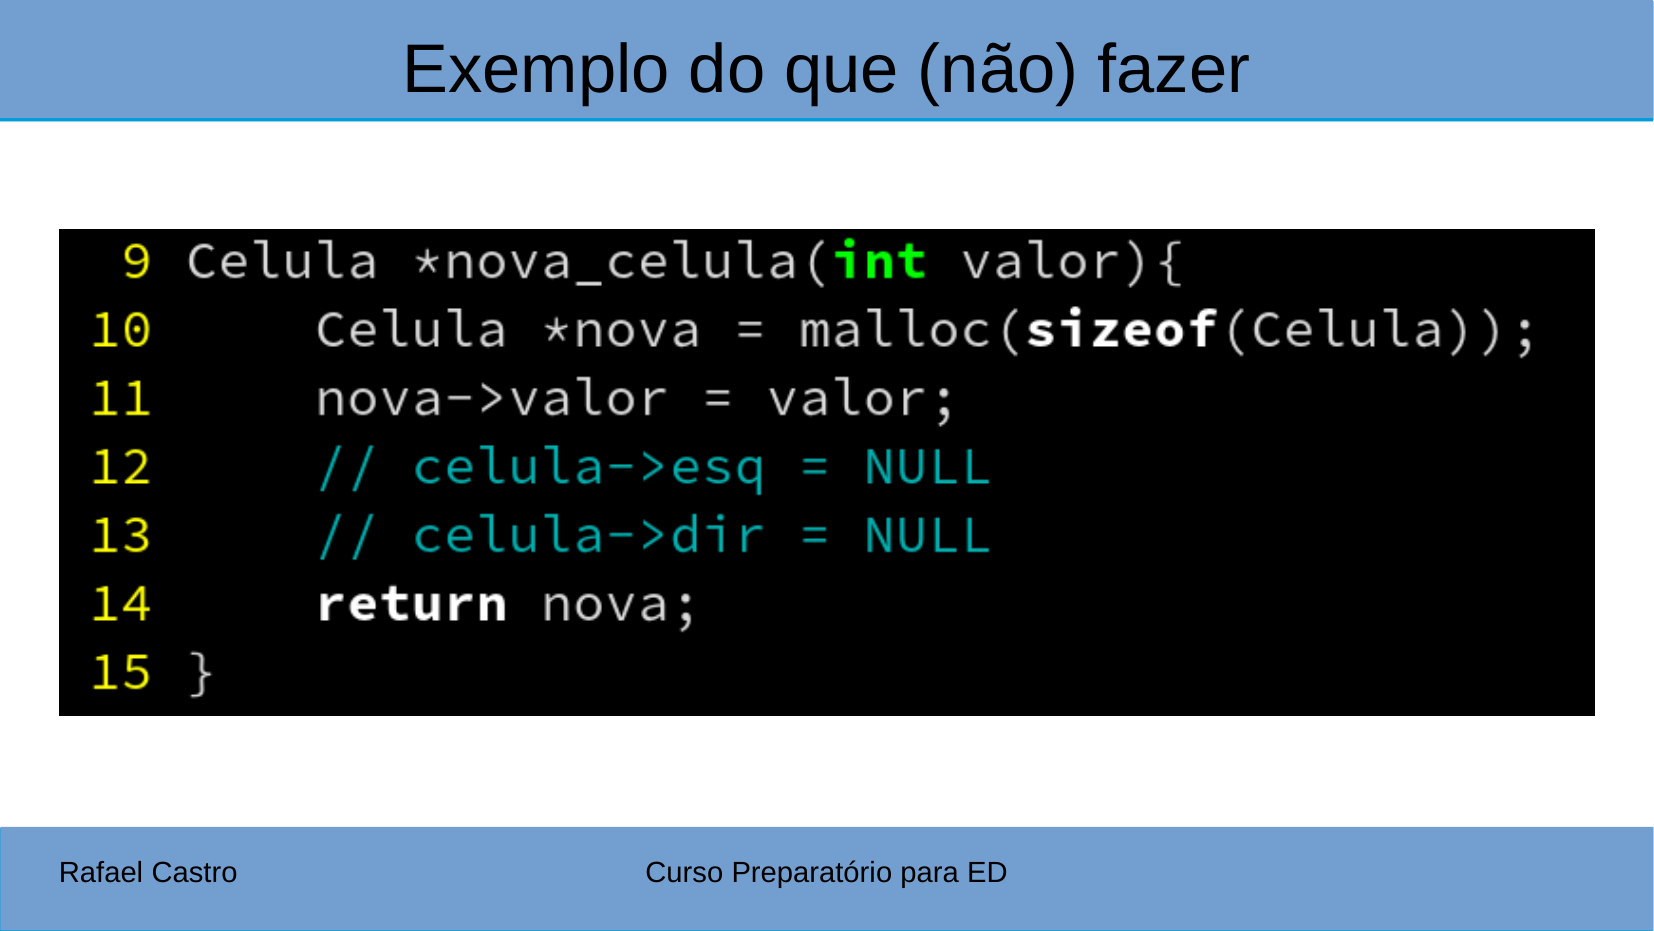

# Exemplo do que (não) fazer
Curso Preparatório para ED